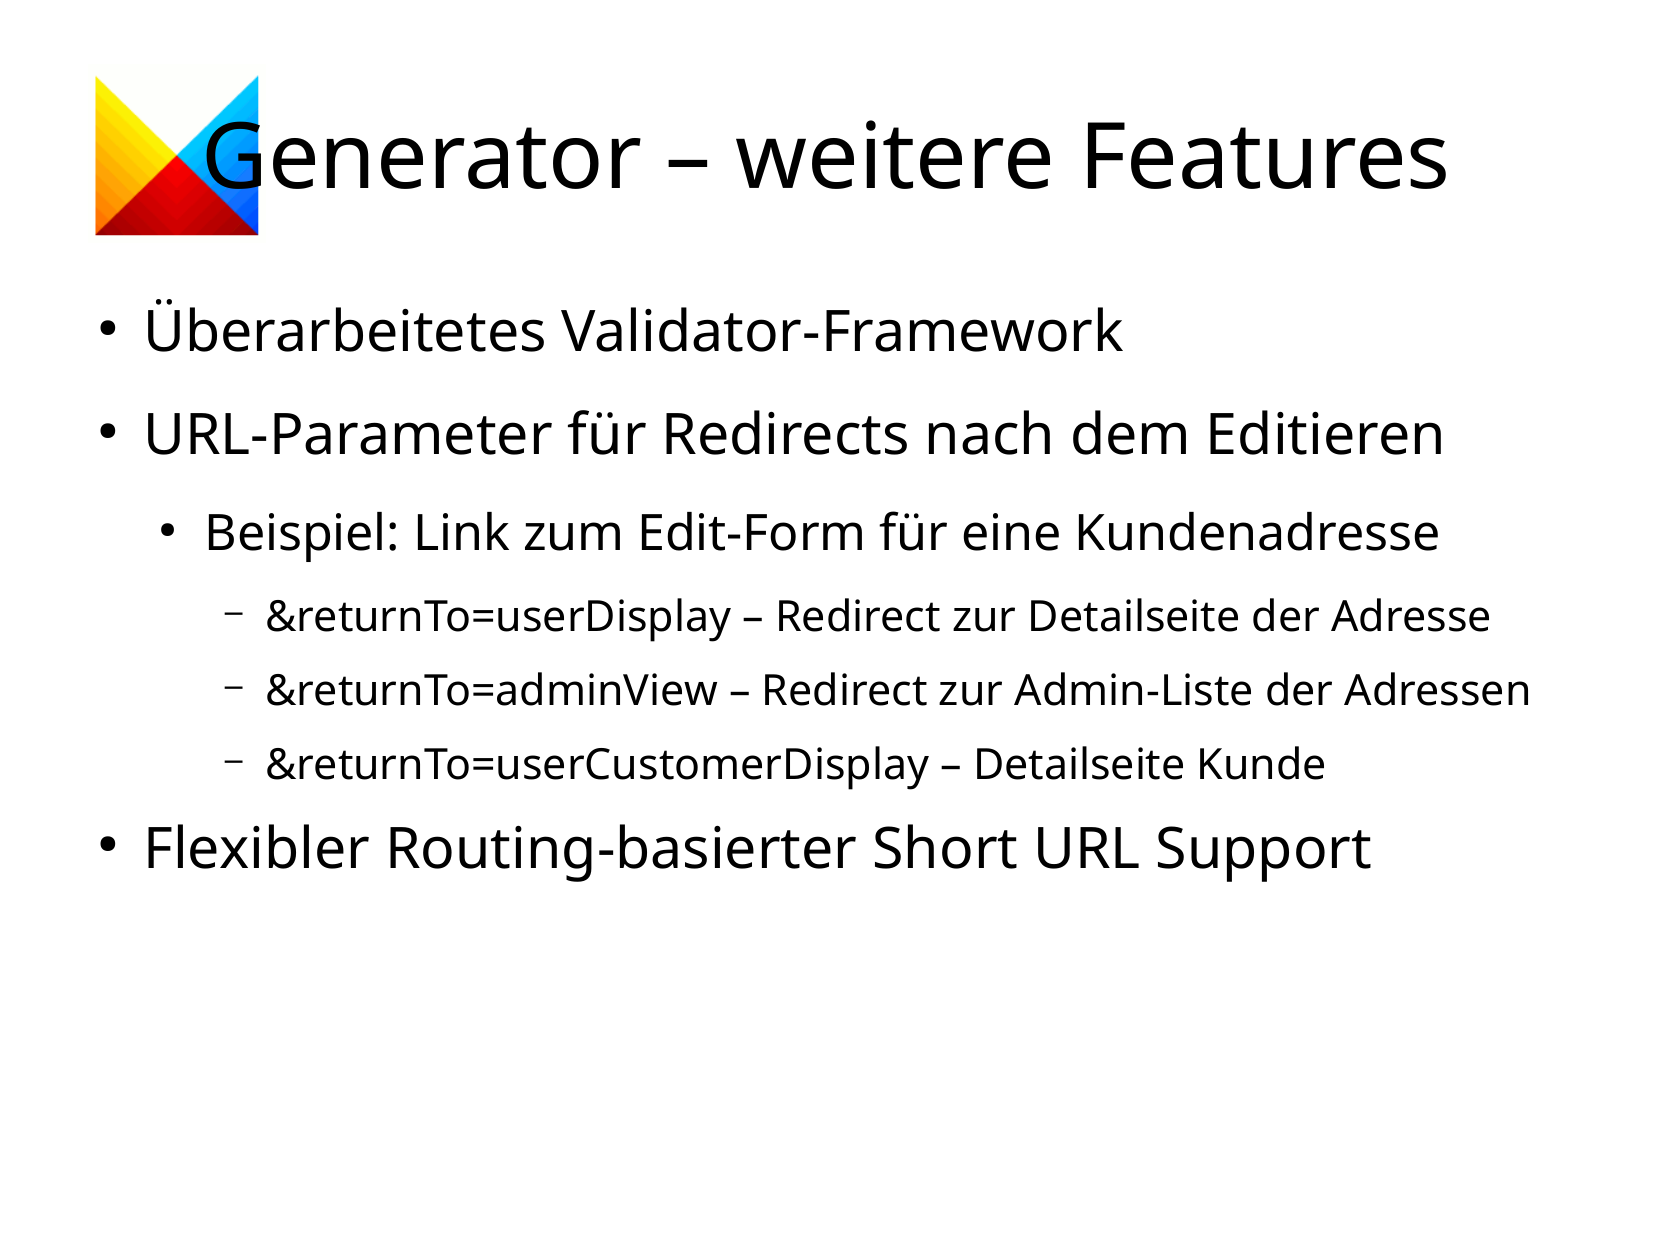

# Generator – weitere Features
Überarbeitetes Validator-Framework
URL-Parameter für Redirects nach dem Editieren
Beispiel: Link zum Edit-Form für eine Kundenadresse
&returnTo=userDisplay – Redirect zur Detailseite der Adresse
&returnTo=adminView – Redirect zur Admin-Liste der Adressen
&returnTo=userCustomerDisplay – Detailseite Kunde
Flexibler Routing-basierter Short URL Support